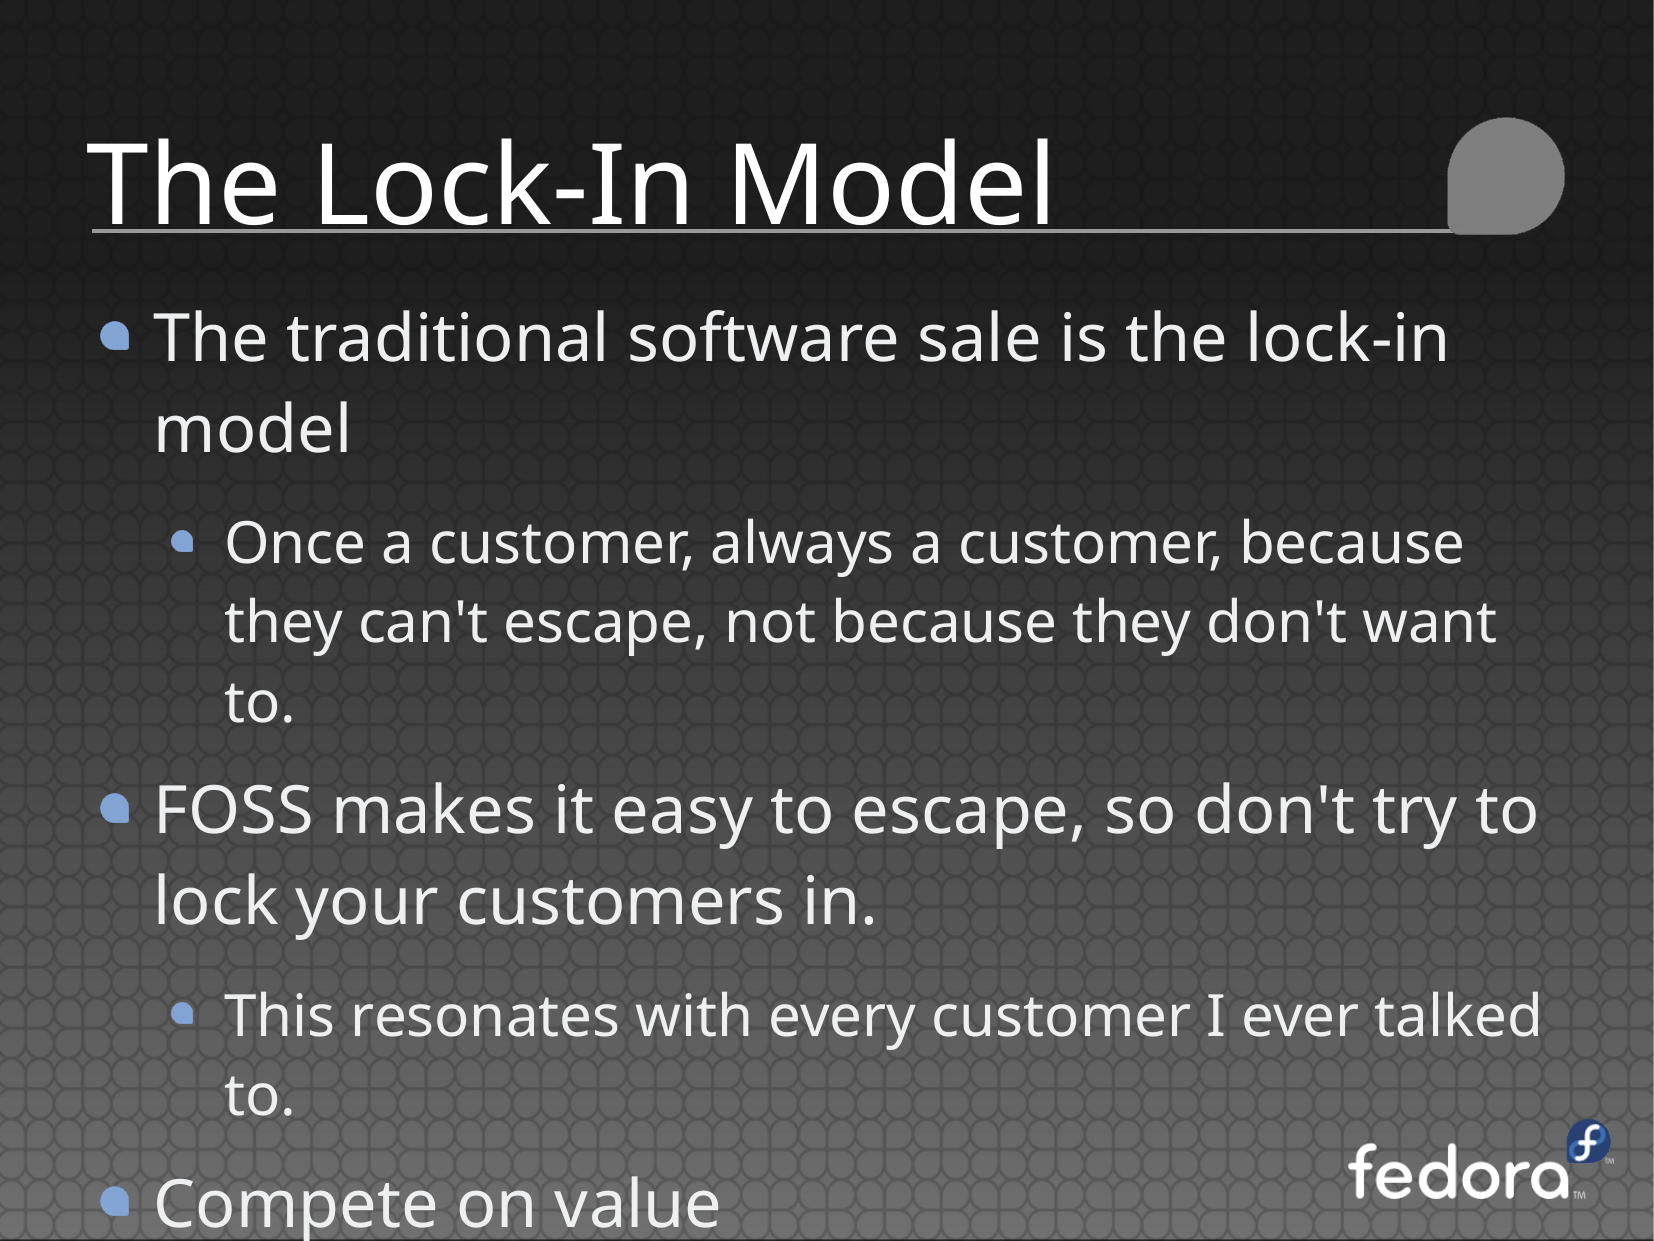

# The Lock-In Model
The traditional software sale is the lock-in model
Once a customer, always a customer, because they can't escape, not because they don't want to.
FOSS makes it easy to escape, so don't try to lock your customers in.
This resonates with every customer I ever talked to.
Compete on value